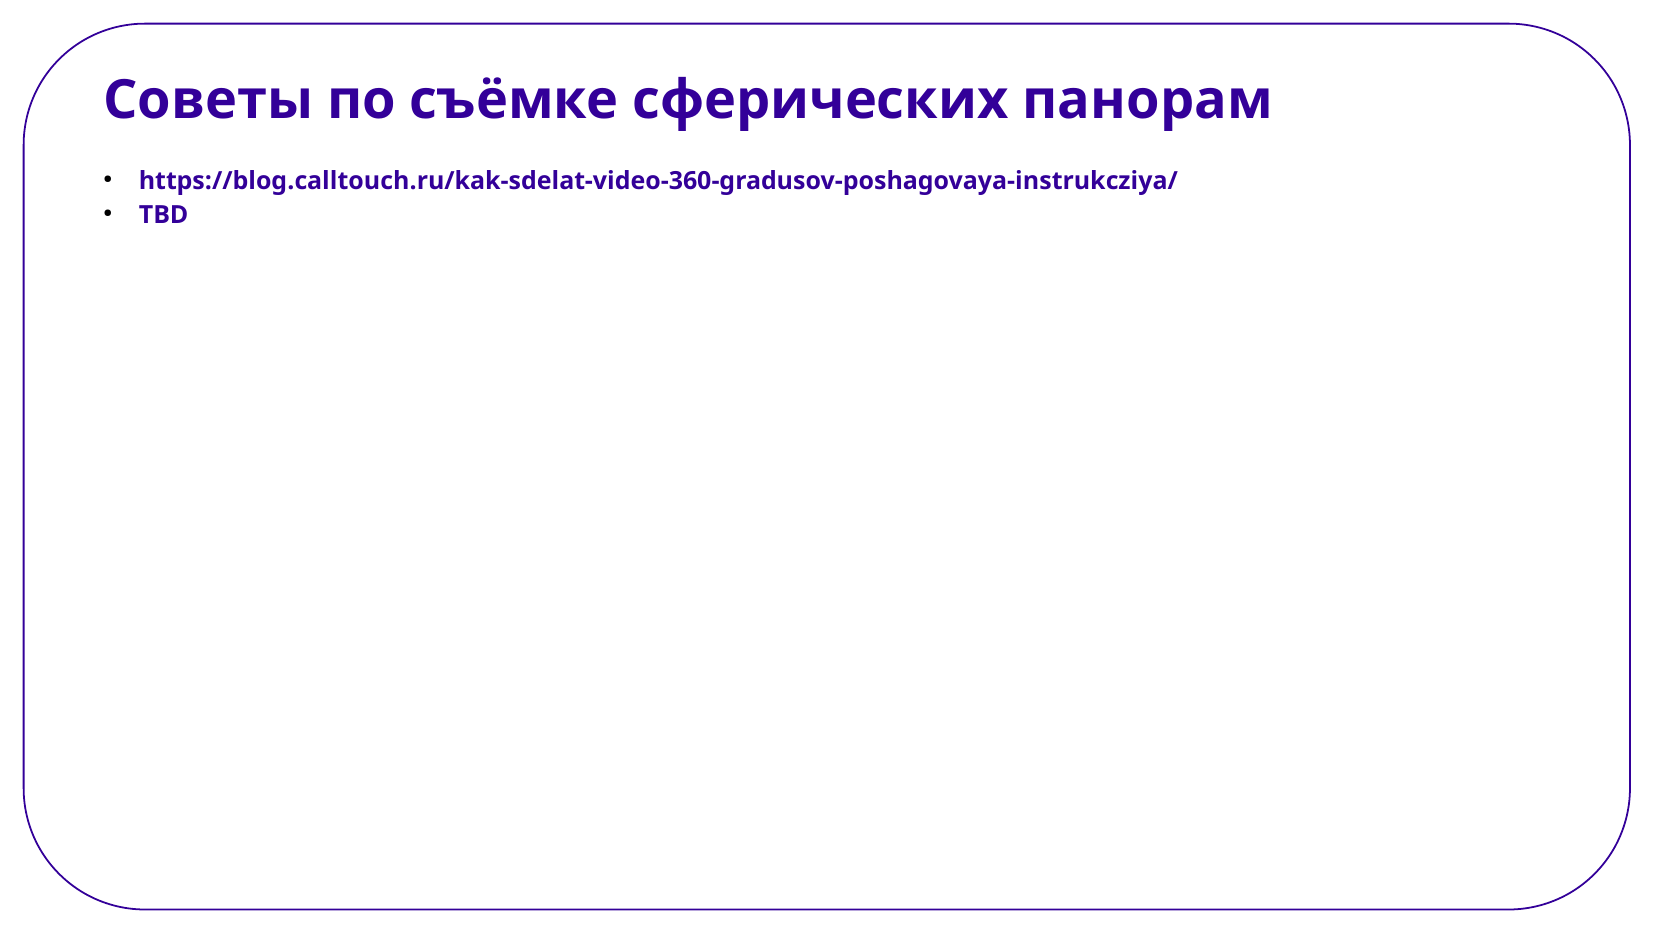

Советы по съёмке сферических панорам
https://blog.calltouch.ru/kak-sdelat-video-360-gradusov-poshagovaya-instrukcziya/
TBD